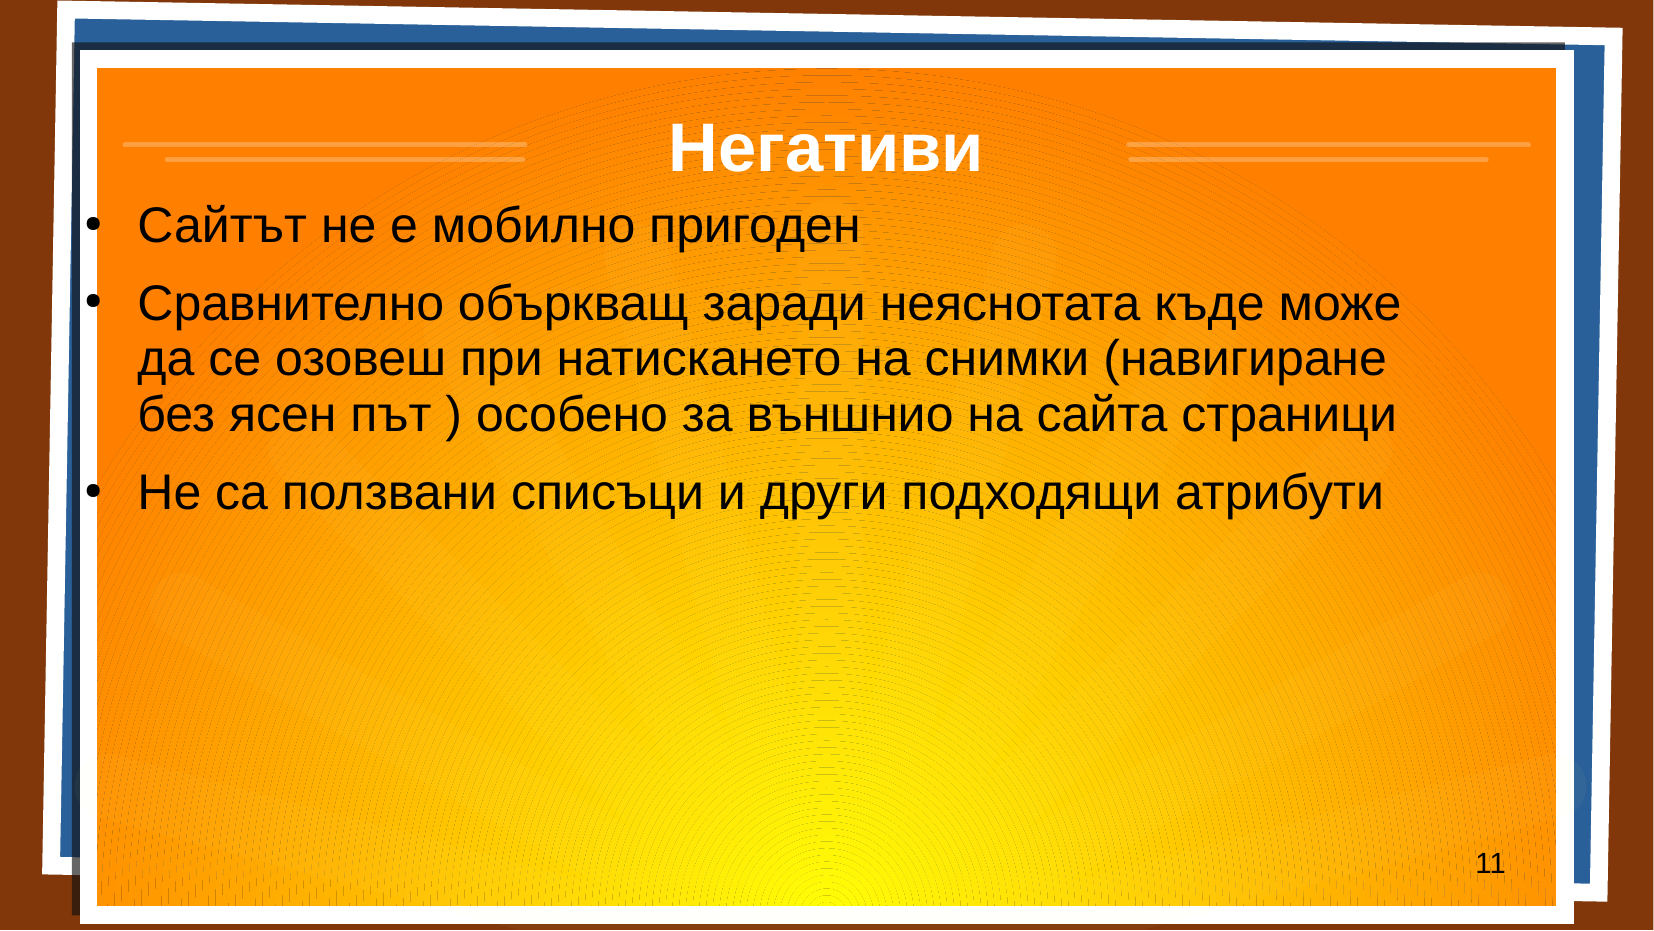

# Негативи
Сайтът не е мобилно пригоден
Сравнително объркващ заради неяснотата къде може да се озовеш при натискането на снимки (навигиране без ясен път ) особено за външнио на сайта страници
Не са ползвани списъци и други подходящи атрибути
11